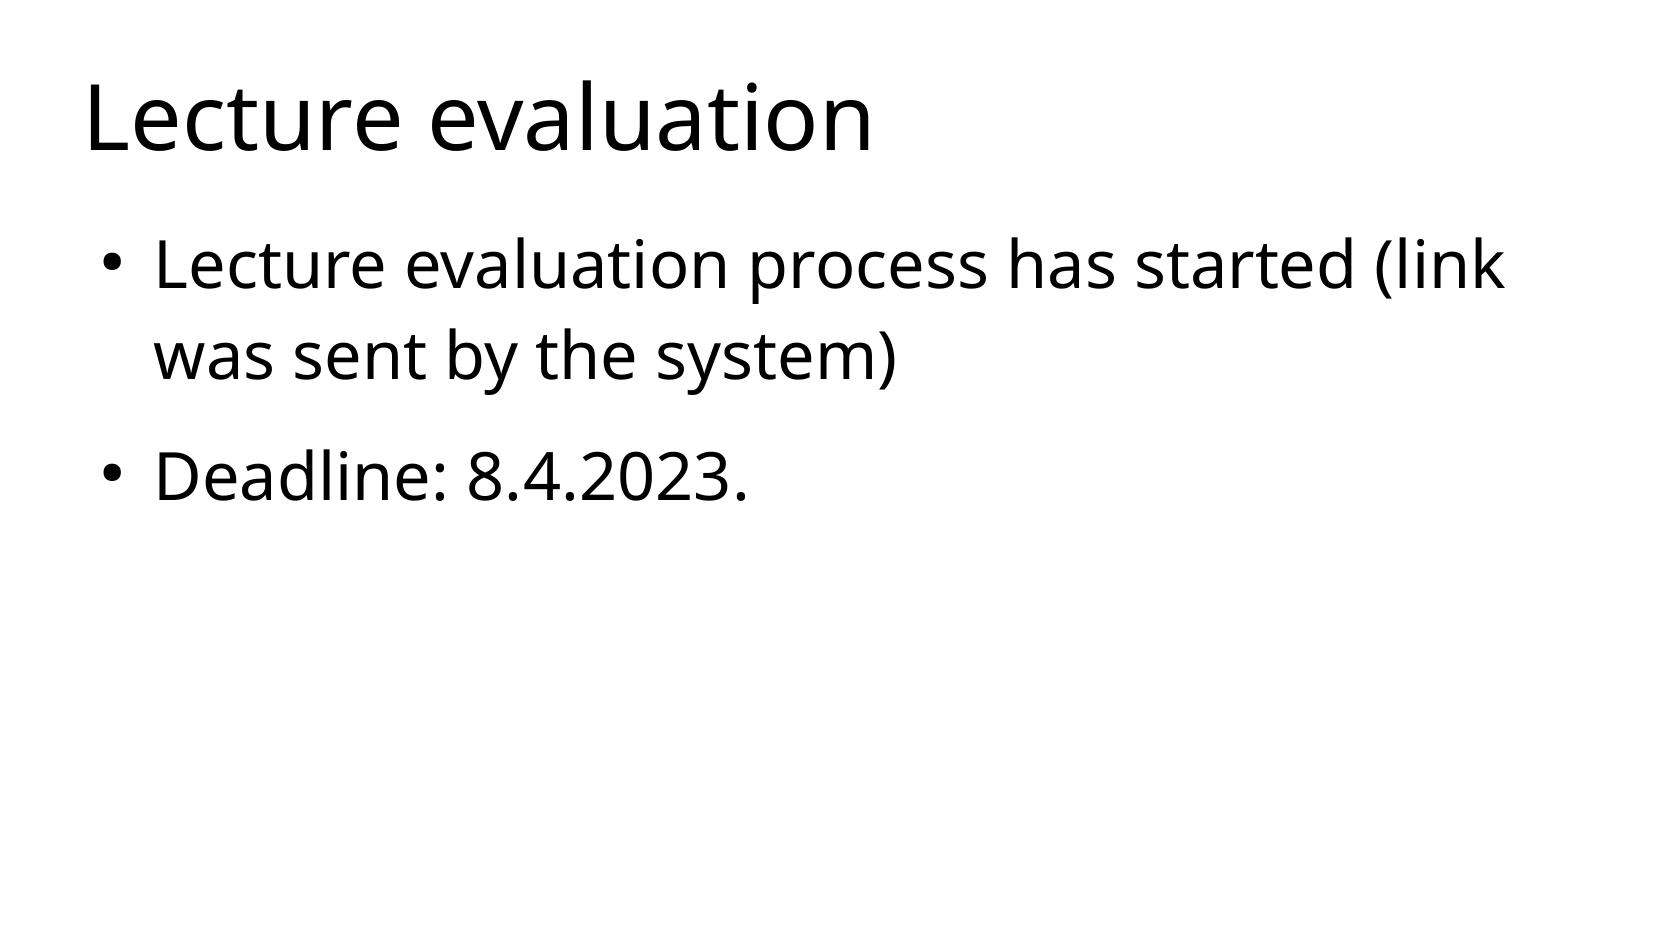

# Lecture evaluation
Lecture evaluation process has started (link was sent by the system)
Deadline: 8.4.2023.